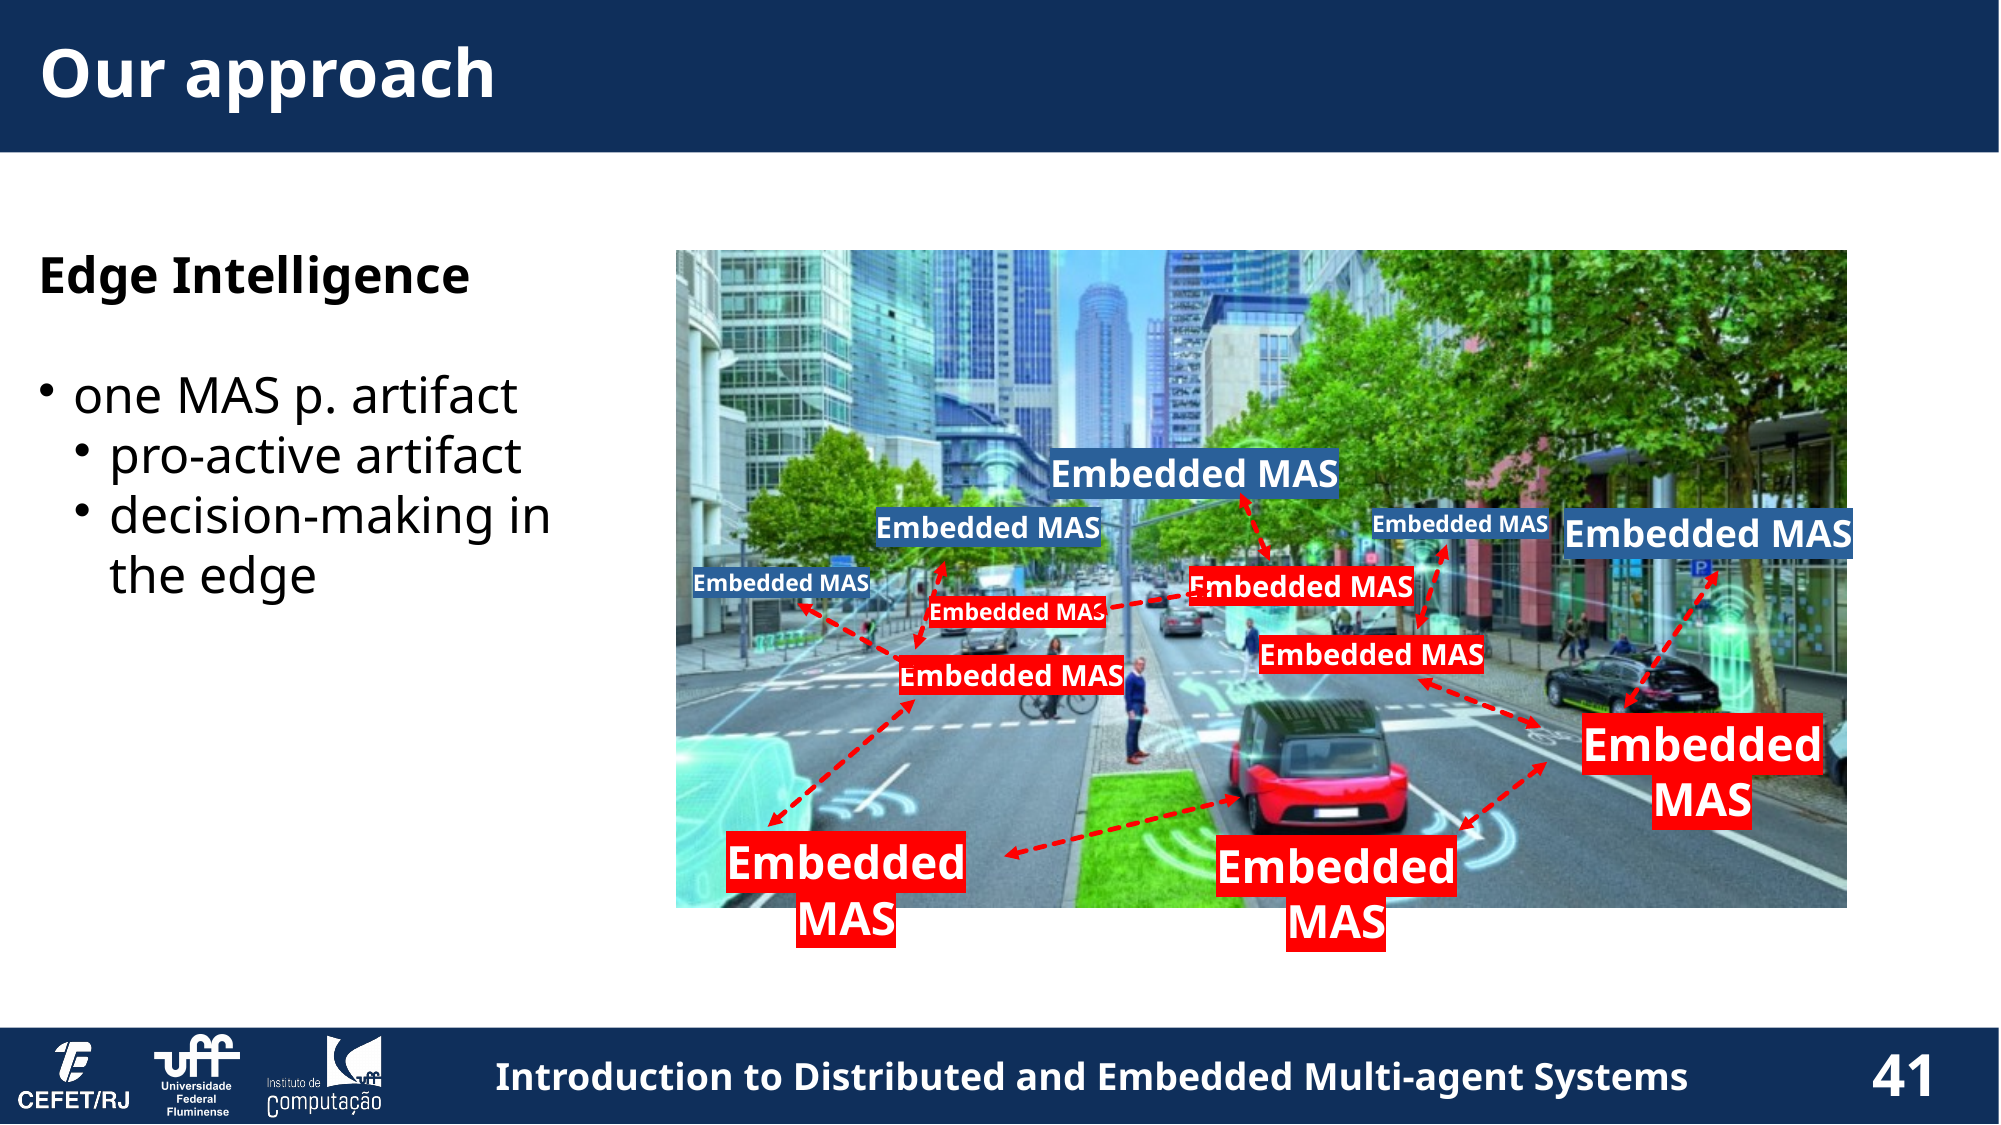

Our approach
Edge Intelligence
one MAS p. artifact
pro-active artifact
decision-making in the edge
Embedded MAS
Embedded MAS
Embedded MAS
Embedded MAS
Embedded MAS
Embedded MAS
Embedded MAS
Embedded MAS
Embedded MAS
Embedded MAS
Embedded MAS
Embedded MAS